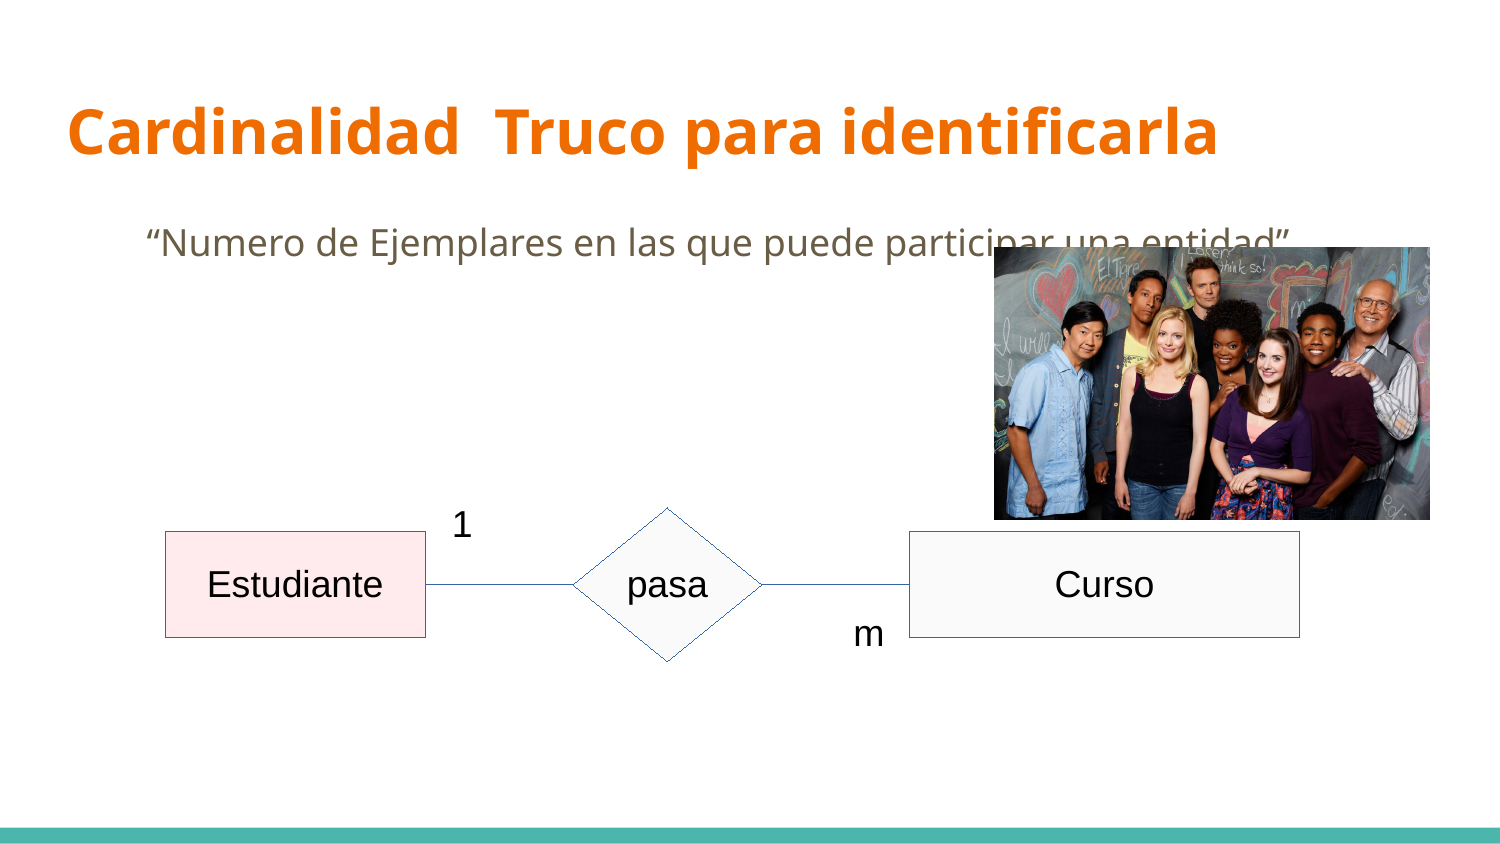

“Numero de Ejemplares en las que puede participar una entidad”
# Cardinalidad Truco para identificarla
1
pasa
Estudiante
Curso
m